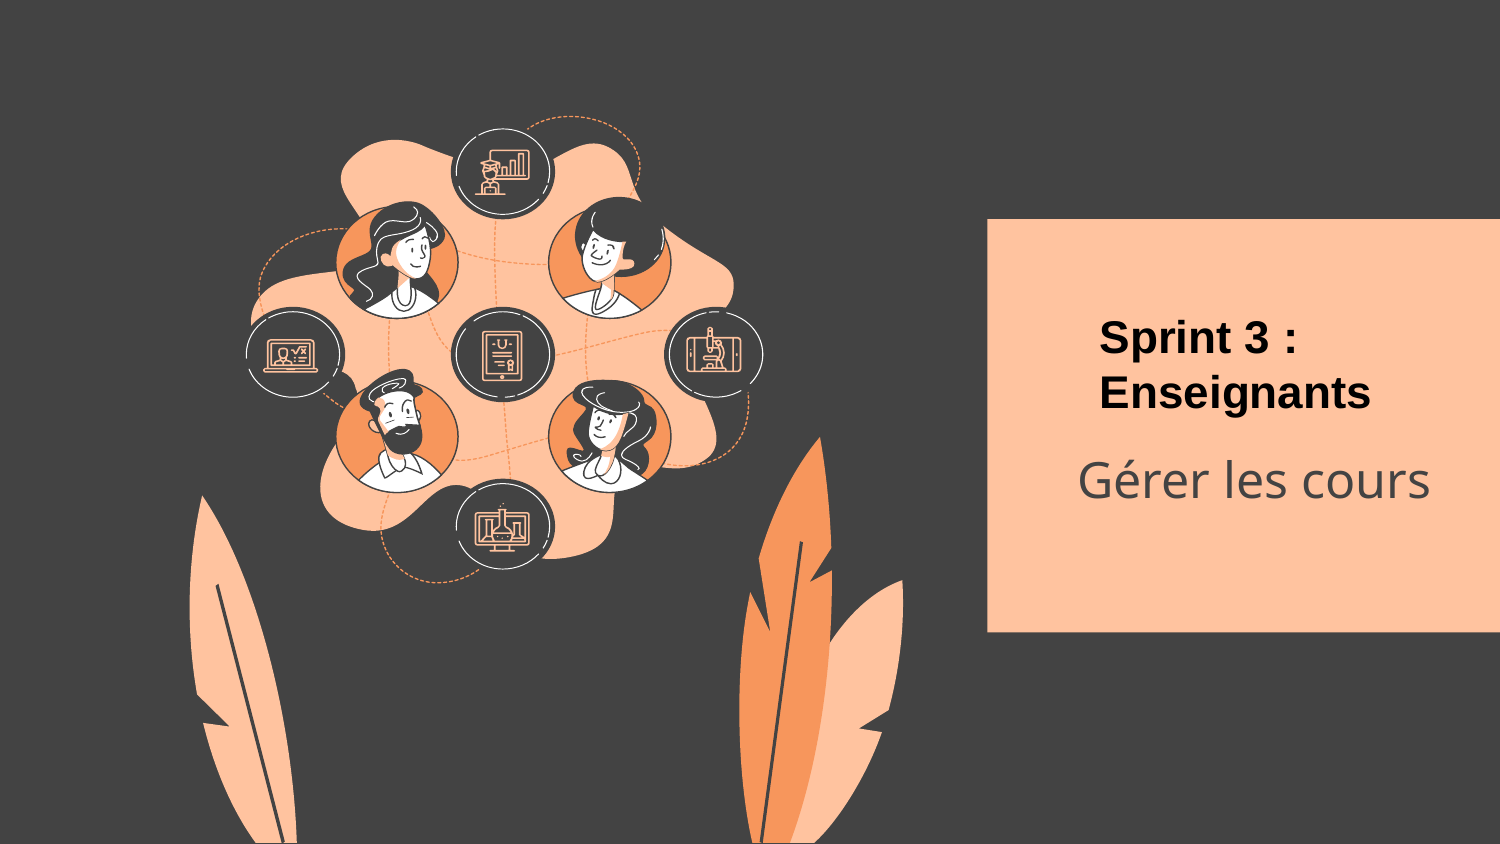

Sprint 3 : Enseignants
# Gérer les cours